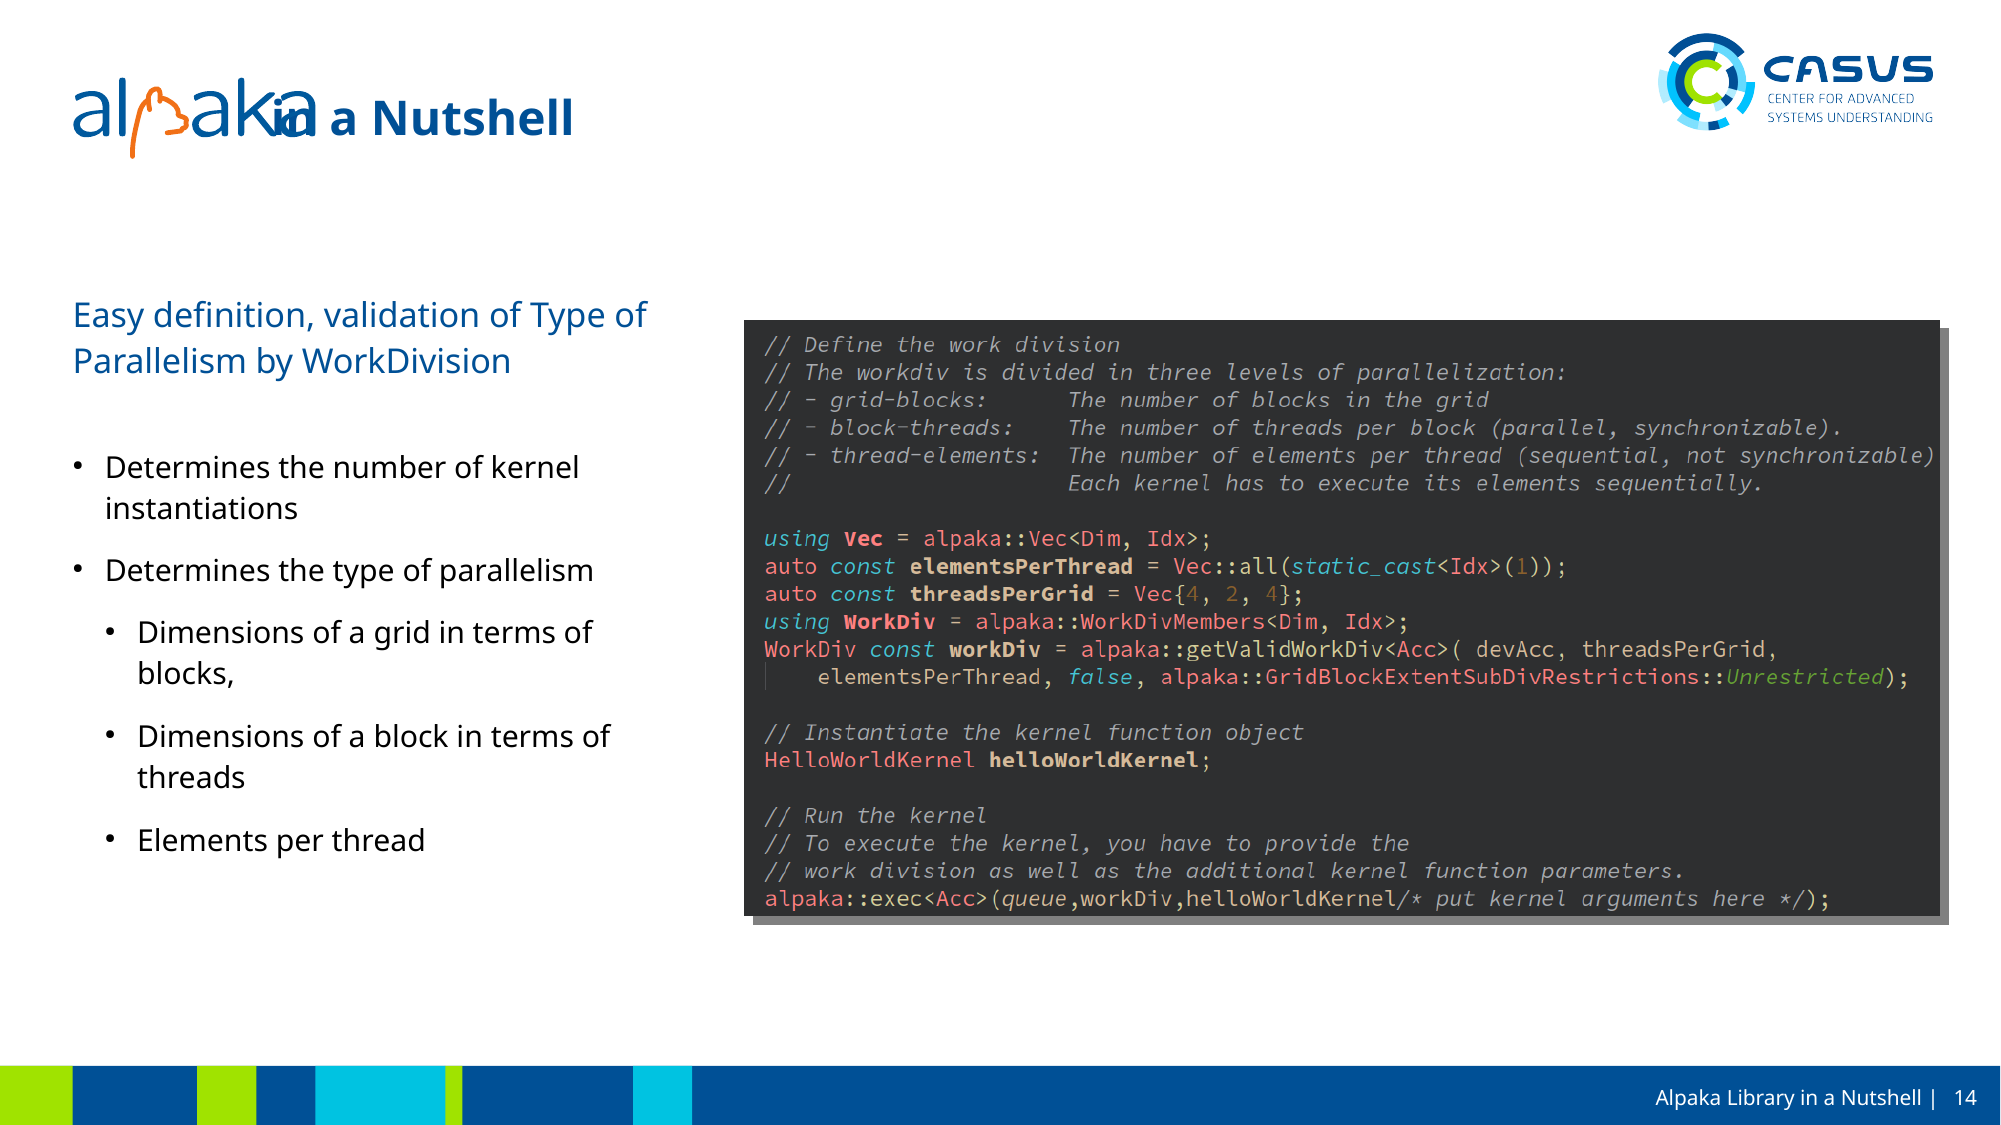

in a Nutshell
# Easy definition, validation of Type of Parallelism by WorkDivision
Determines the number of kernel instantiations
Determines the type of parallelism
Dimensions of a grid in terms of blocks,
Dimensions of a block in terms of threads
Elements per thread
Alpaka Library in a Nutshell
14